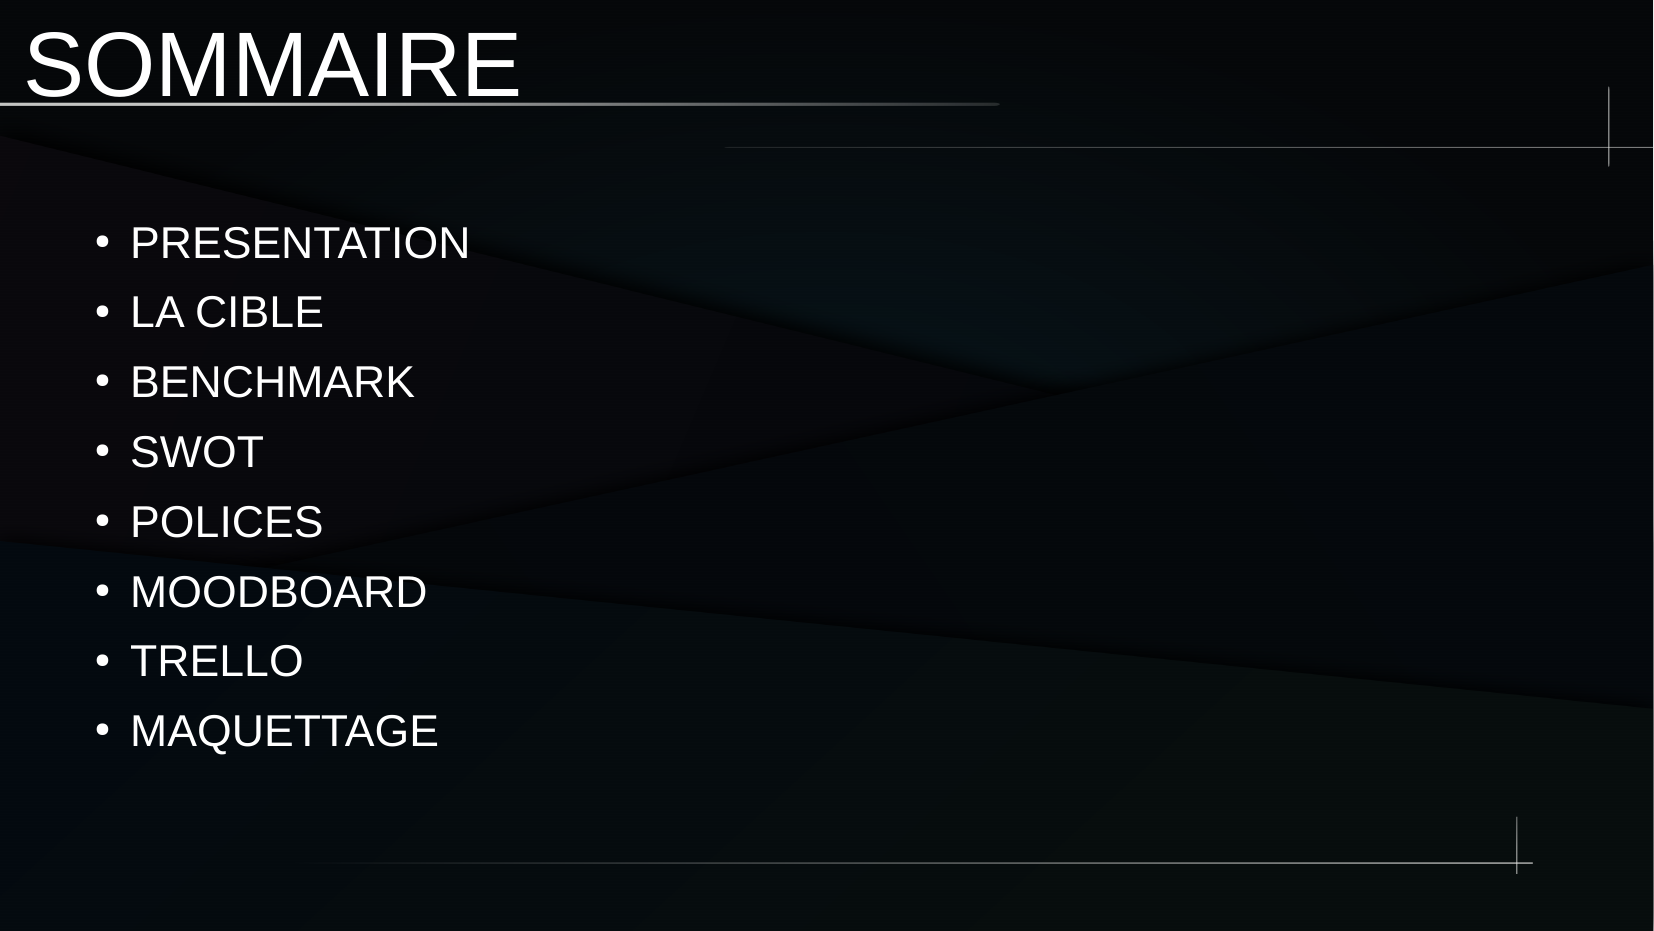

# SOMMAIRE
PRESENTATION
LA CIBLE
BENCHMARK
SWOT
POLICES
MOODBOARD
TRELLO
MAQUETTAGE